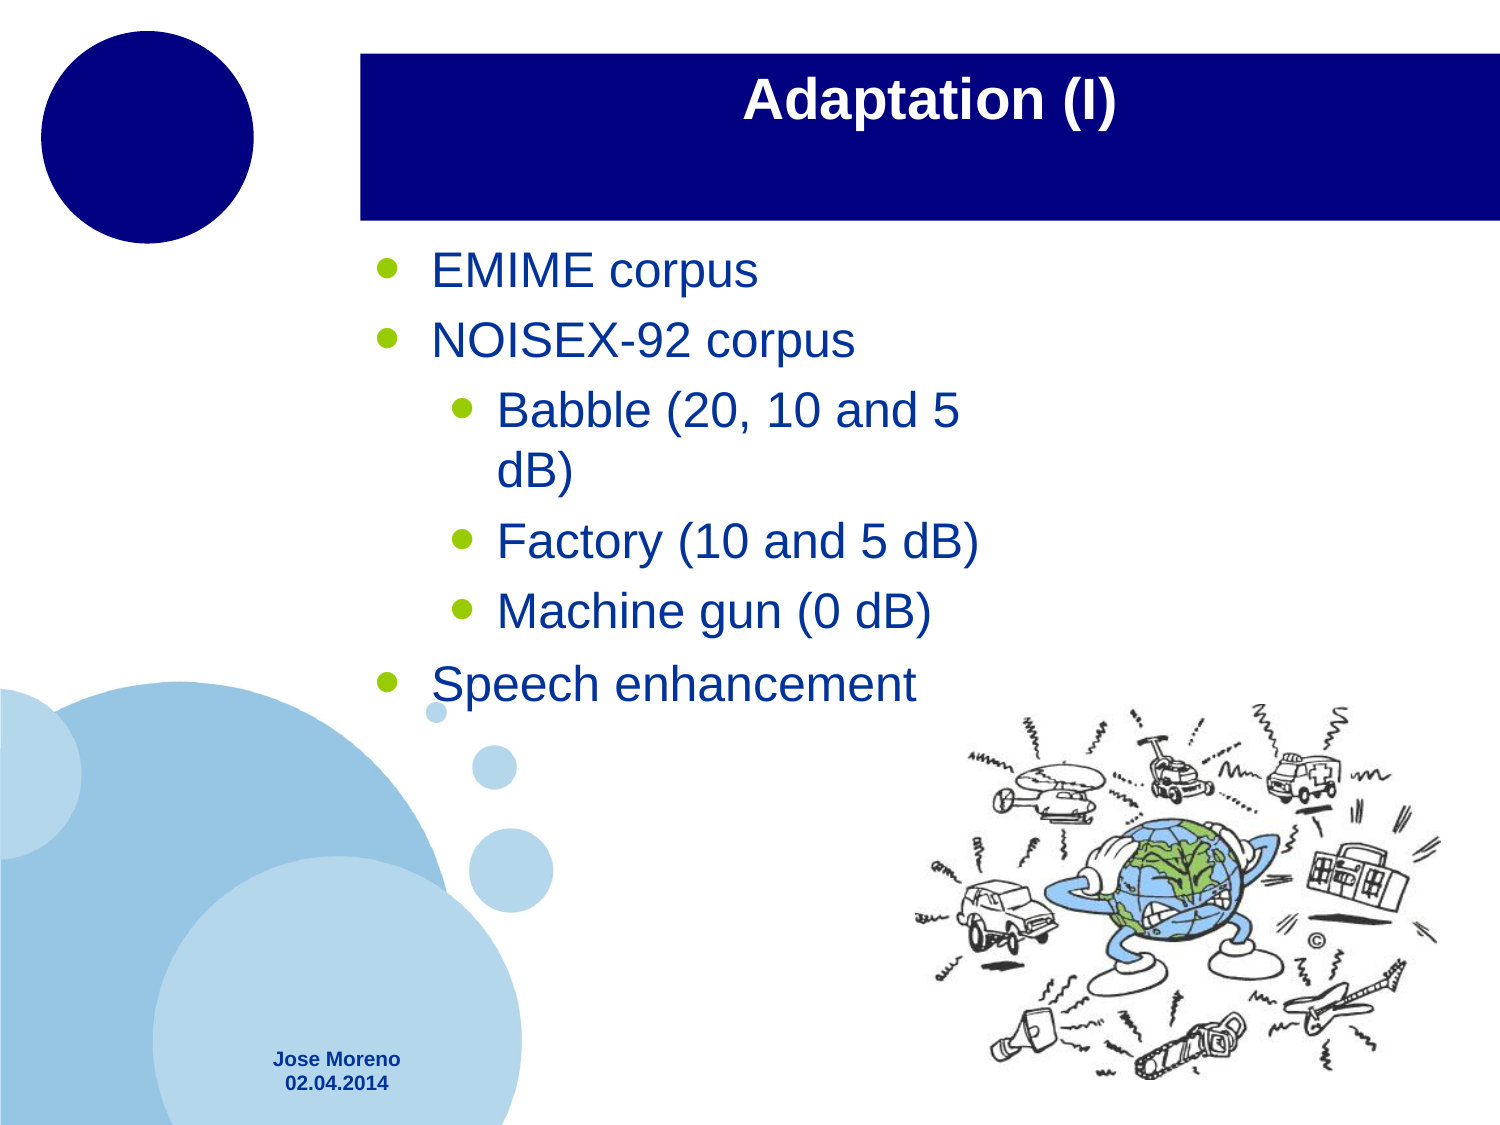

# Adaptation (I)
EMIME corpus
NOISEX-92 corpus
Babble (20, 10 and 5 dB)
Factory (10 and 5 dB)
Machine gun (0 dB)
Speech enhancement